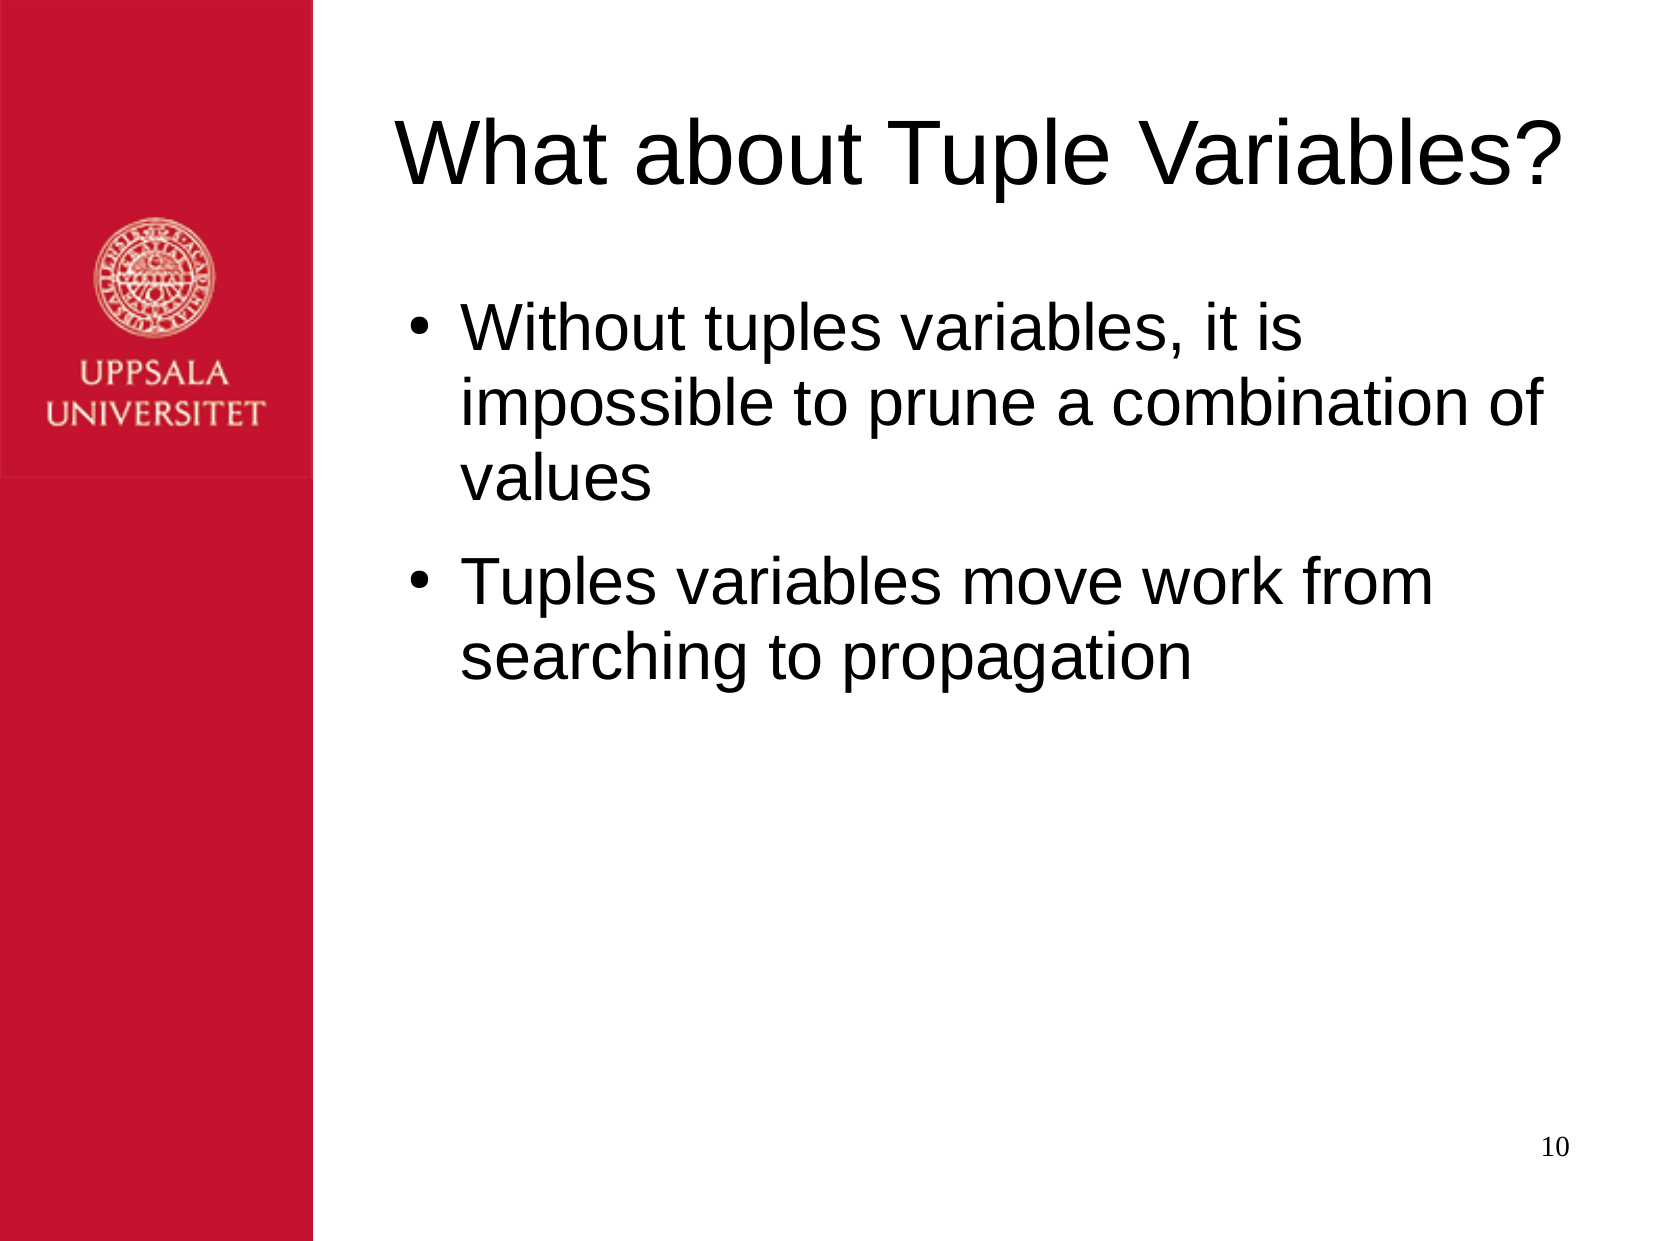

# What about Tuple Variables?
Without tuples variables, it is impossible to prune a combination of values
Tuples variables move work from searching to propagation
10